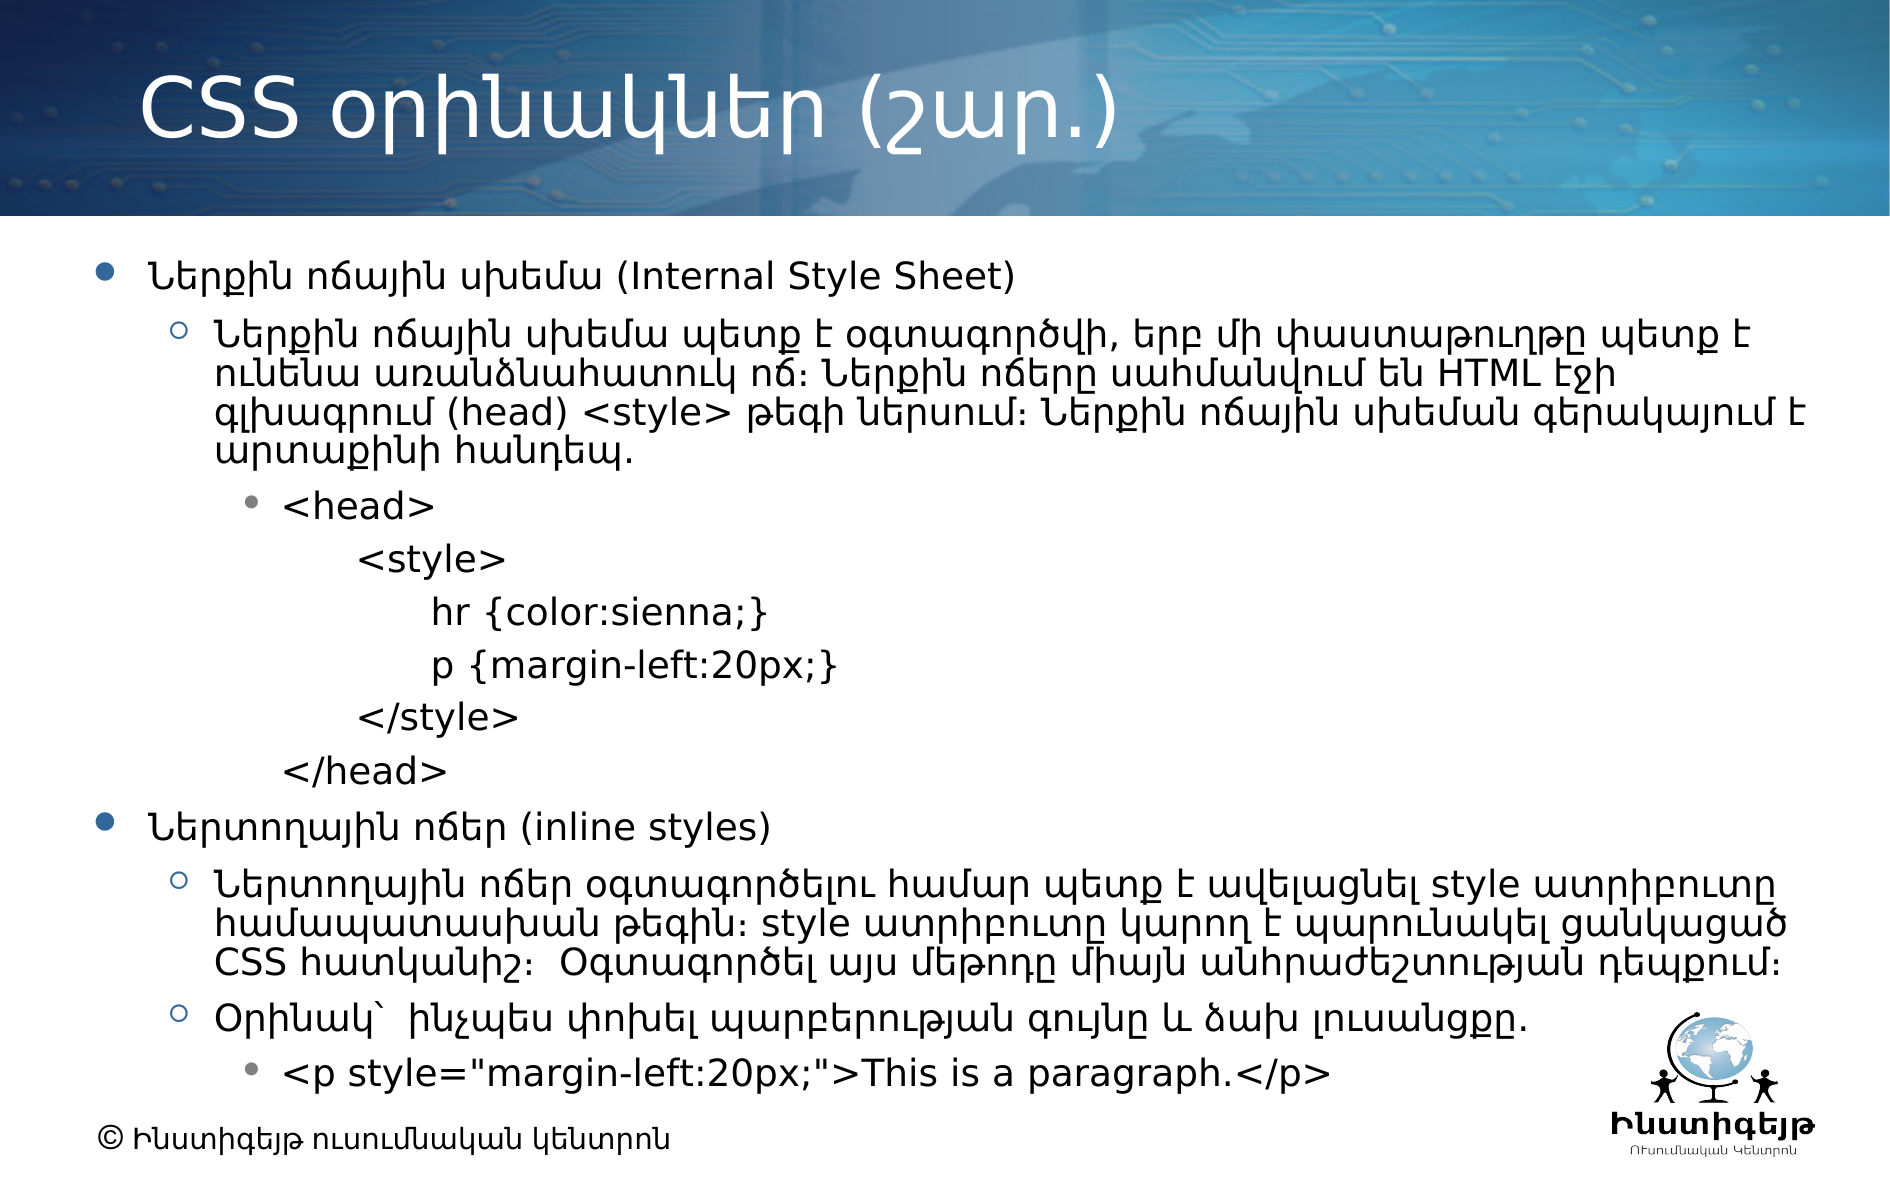

CSS օրինակներ (շար.)
# Ներքին ոճային սխեմա (Internal Style Sheet)
Ներքին ոճային սխեմա պետք է օգտագործվի, երբ մի փաստաթուղթը պետք է ունենա առանձնահատուկ ոճ։ Ներքին ոճերը սահմանվում են HTML էջի գլխագրում (head) <style> թեգի ներսում։ Ներքին ոճային սխեման գերակայում է արտաքինի հանդեպ․
<head>
<style>
hr {color:sienna;}
p {margin-left:20px;}
</style>
</head>
Ներտողային ոճեր (inline styles)
Ներտողային ոճեր օգտագործելու համար պետք է ավելացնել style ատրիբուտը համապատասխան թեգին։ style ատրիբուտը կարող է պարունակել ցանկացած CSS հատկանիշ։ Օգտագործել այս մեթոդը միայն անհրաժեշտության դեպքում։
Օրինակ՝ ինչպես փոխել պարբերության գույնը և ձախ լուսանցքը․
<p style="margin-left:20px;">This is a paragraph.</p>